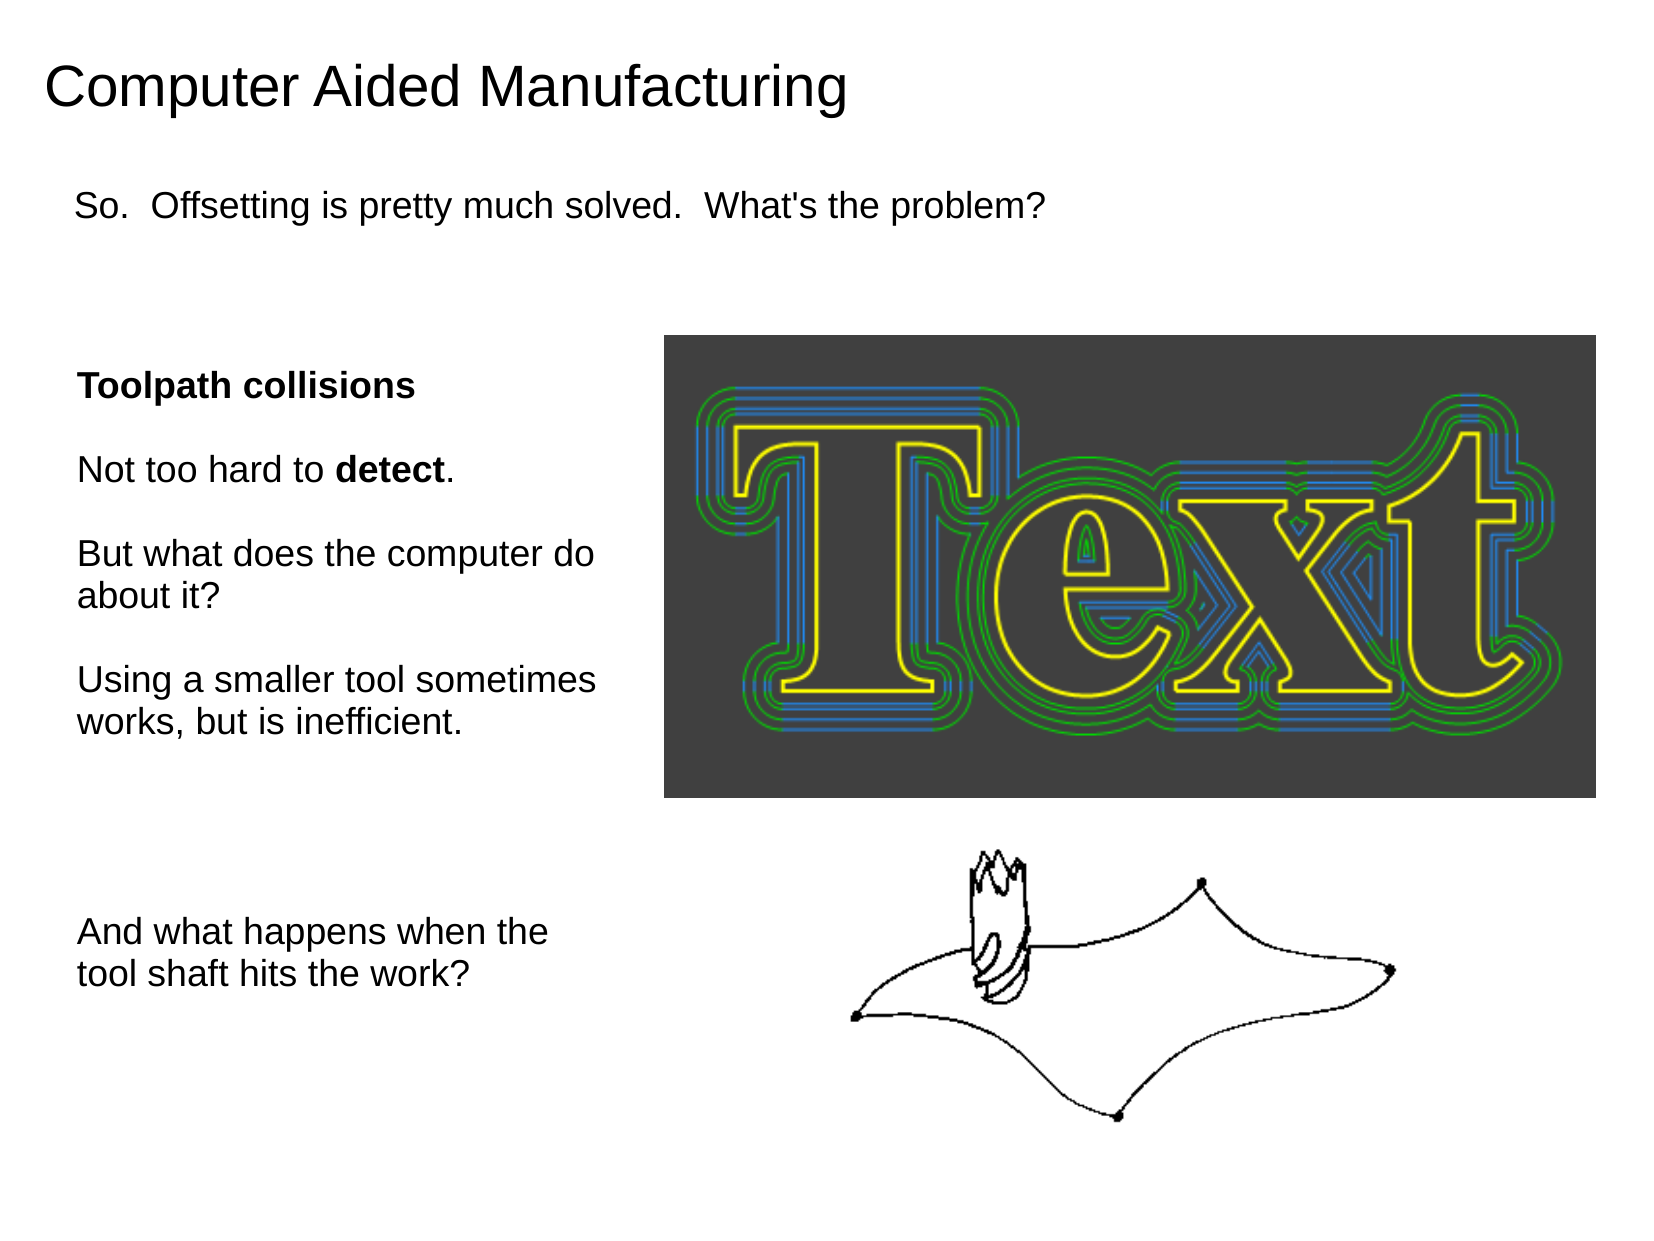

Computer Aided Manufacturing
So. Offsetting is pretty much solved. What's the problem?
Toolpath collisions
Not too hard to detect.
But what does the computer do about it?
Using a smaller tool sometimes works, but is inefficient.
And what happens when the tool shaft hits the work?